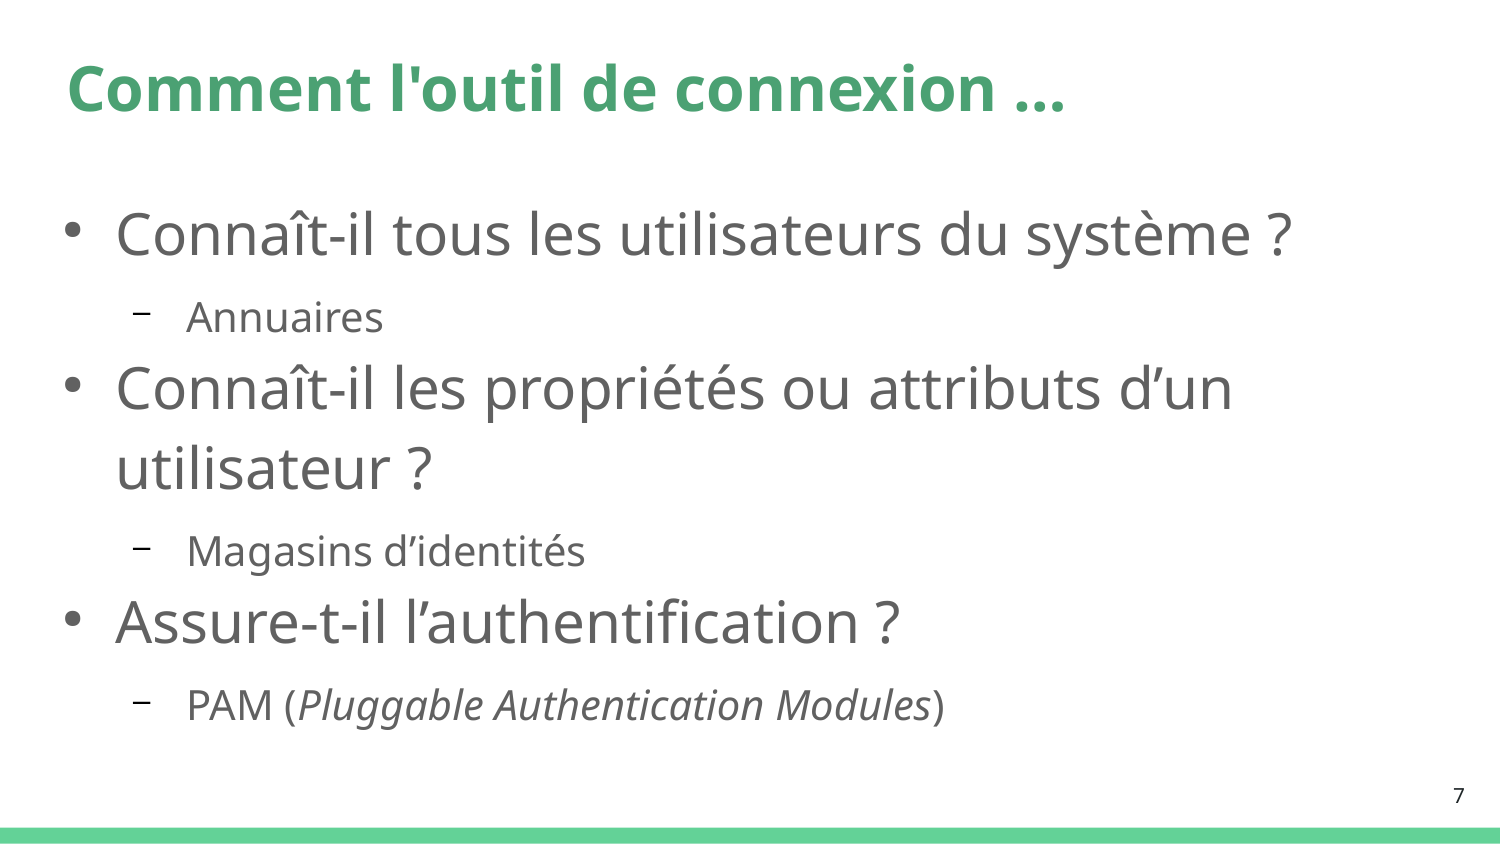

# Comment l'outil de connexion …
Connaît-il tous les utilisateurs du système ?
Annuaires
Connaît-il les propriétés ou attributs d’un utilisateur ?
Magasins d’identités
Assure-t-il l’authentification ?
PAM (Pluggable Authentication Modules)